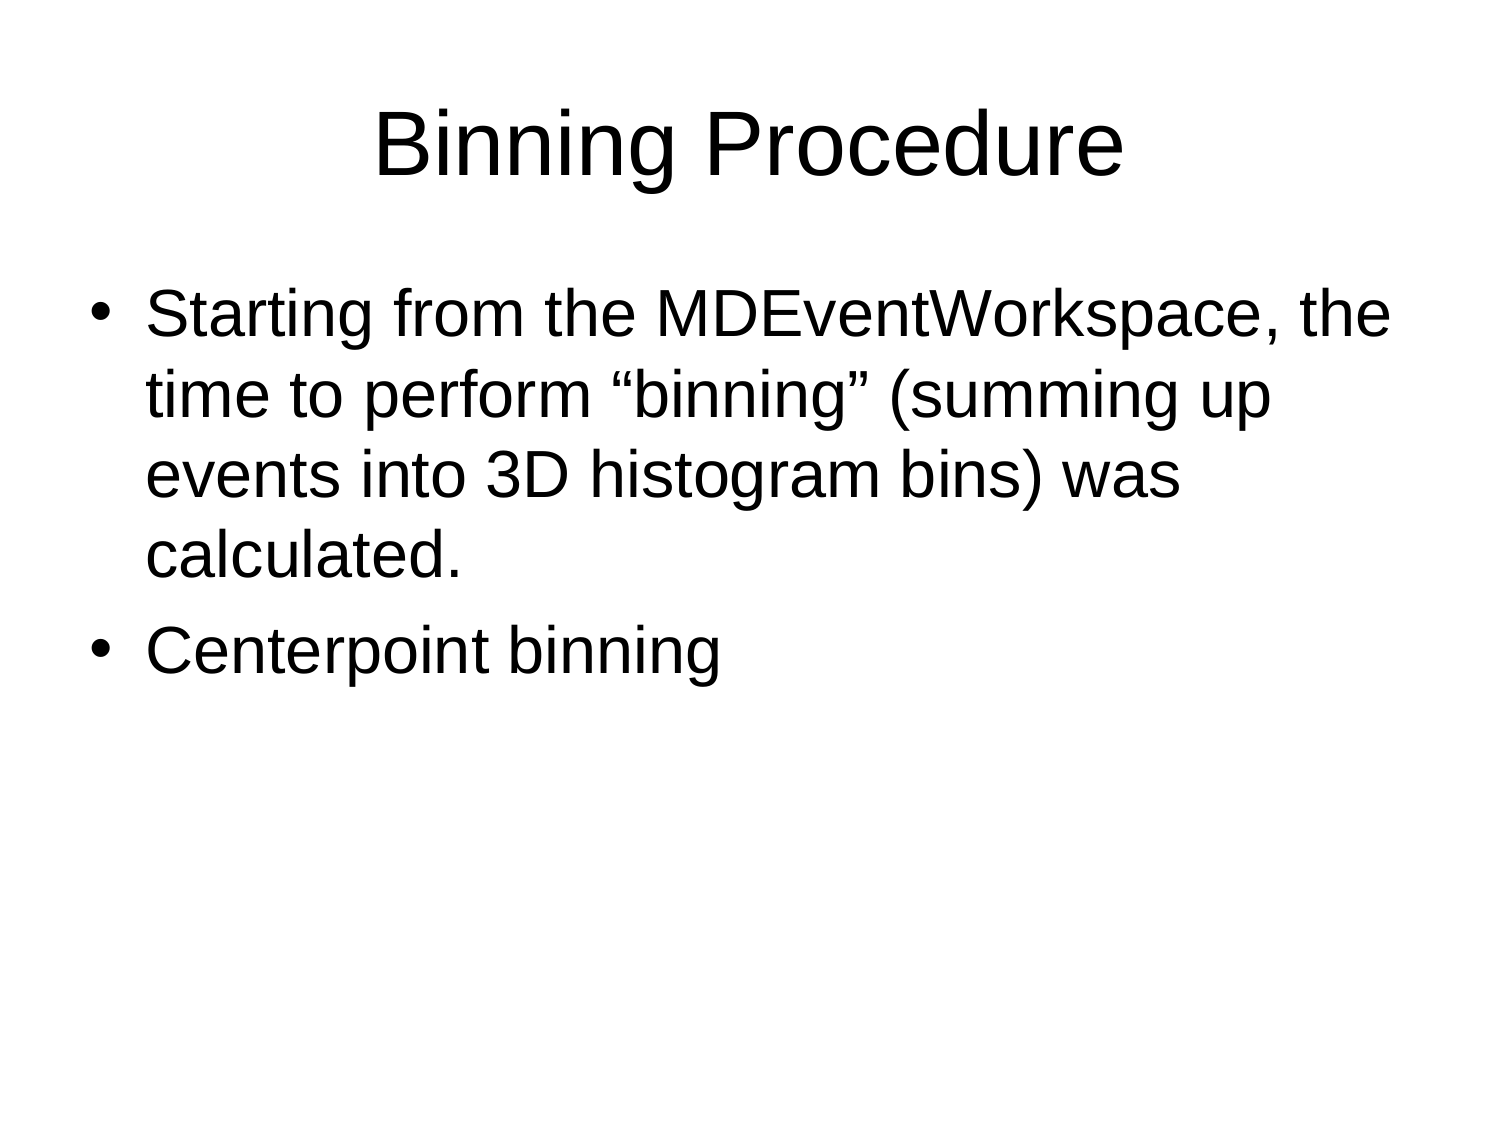

# Binning Procedure
Starting from the MDEventWorkspace, the time to perform “binning” (summing up events into 3D histogram bins) was calculated.
Centerpoint binning